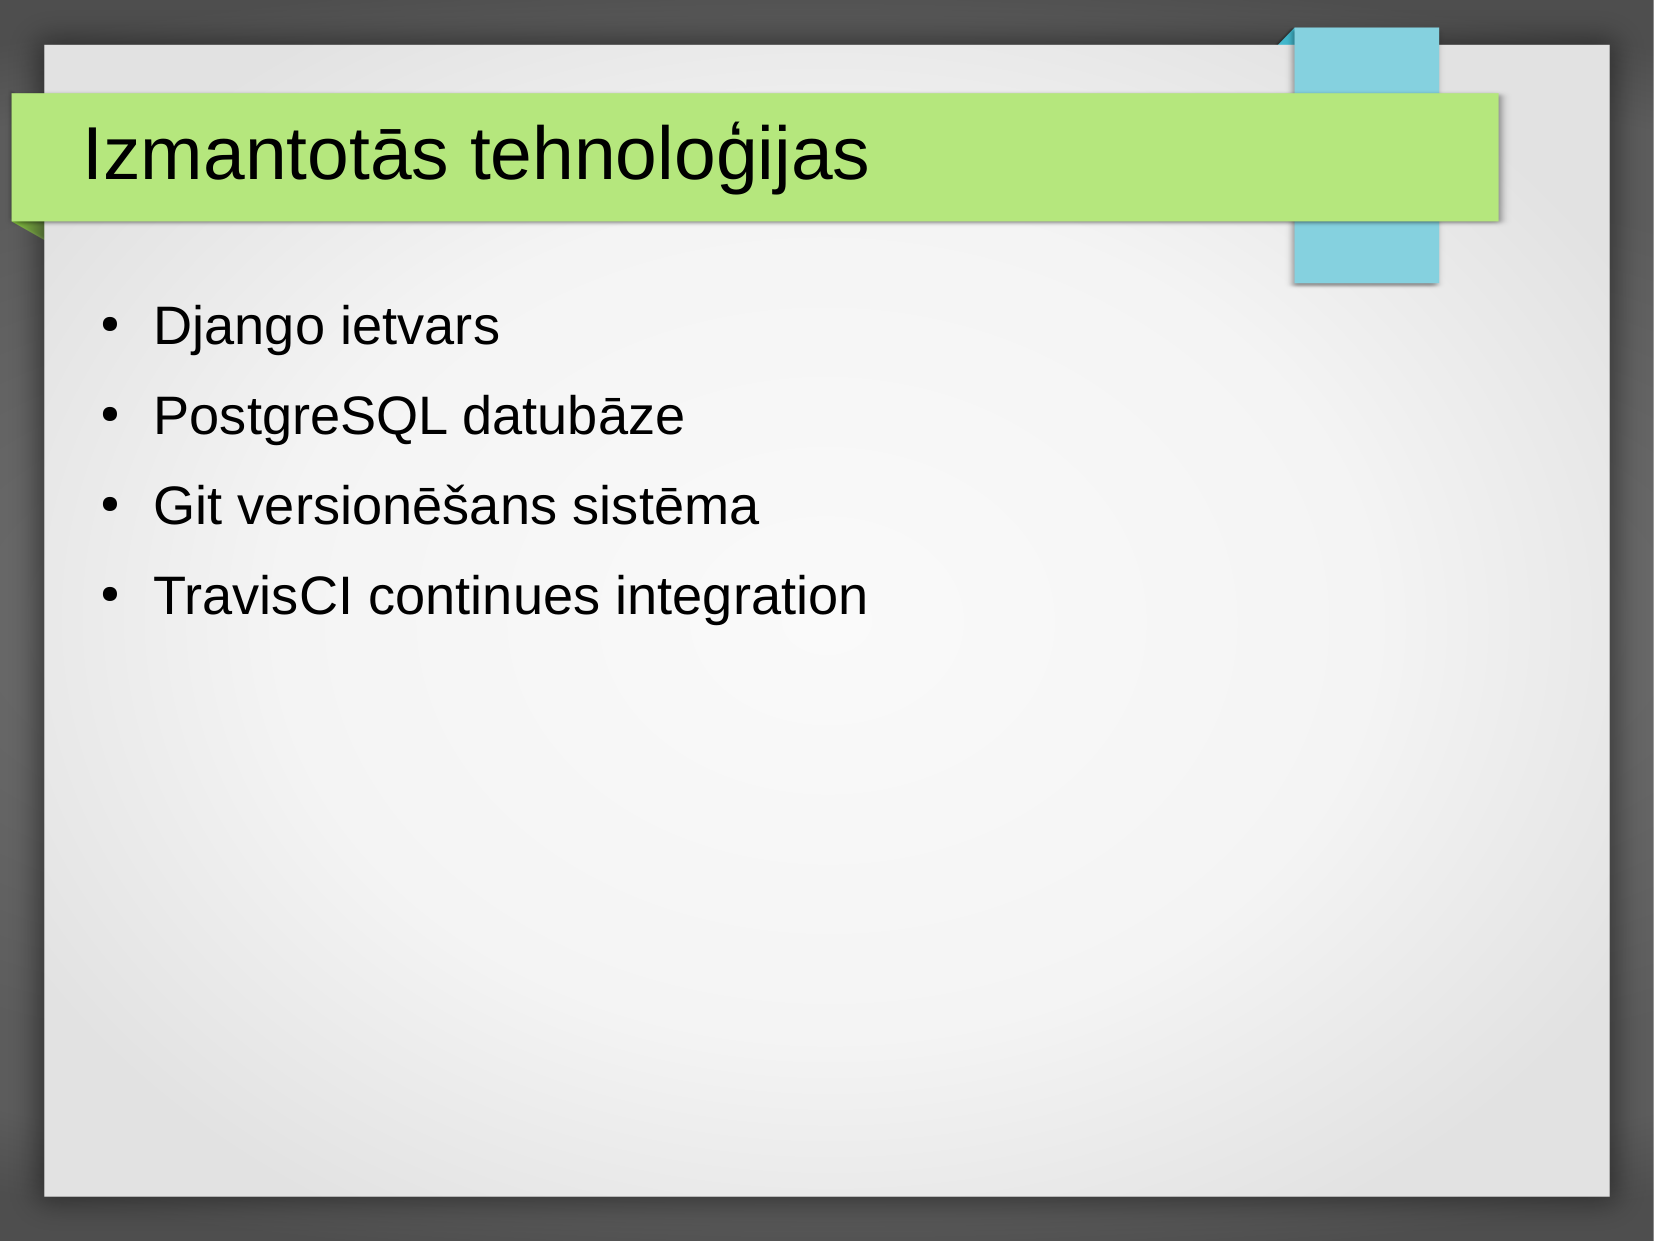

# Izmantotās tehnoloģijas
Django ietvars
PostgreSQL datubāze
Git versionēšans sistēma
TravisCI continues integration